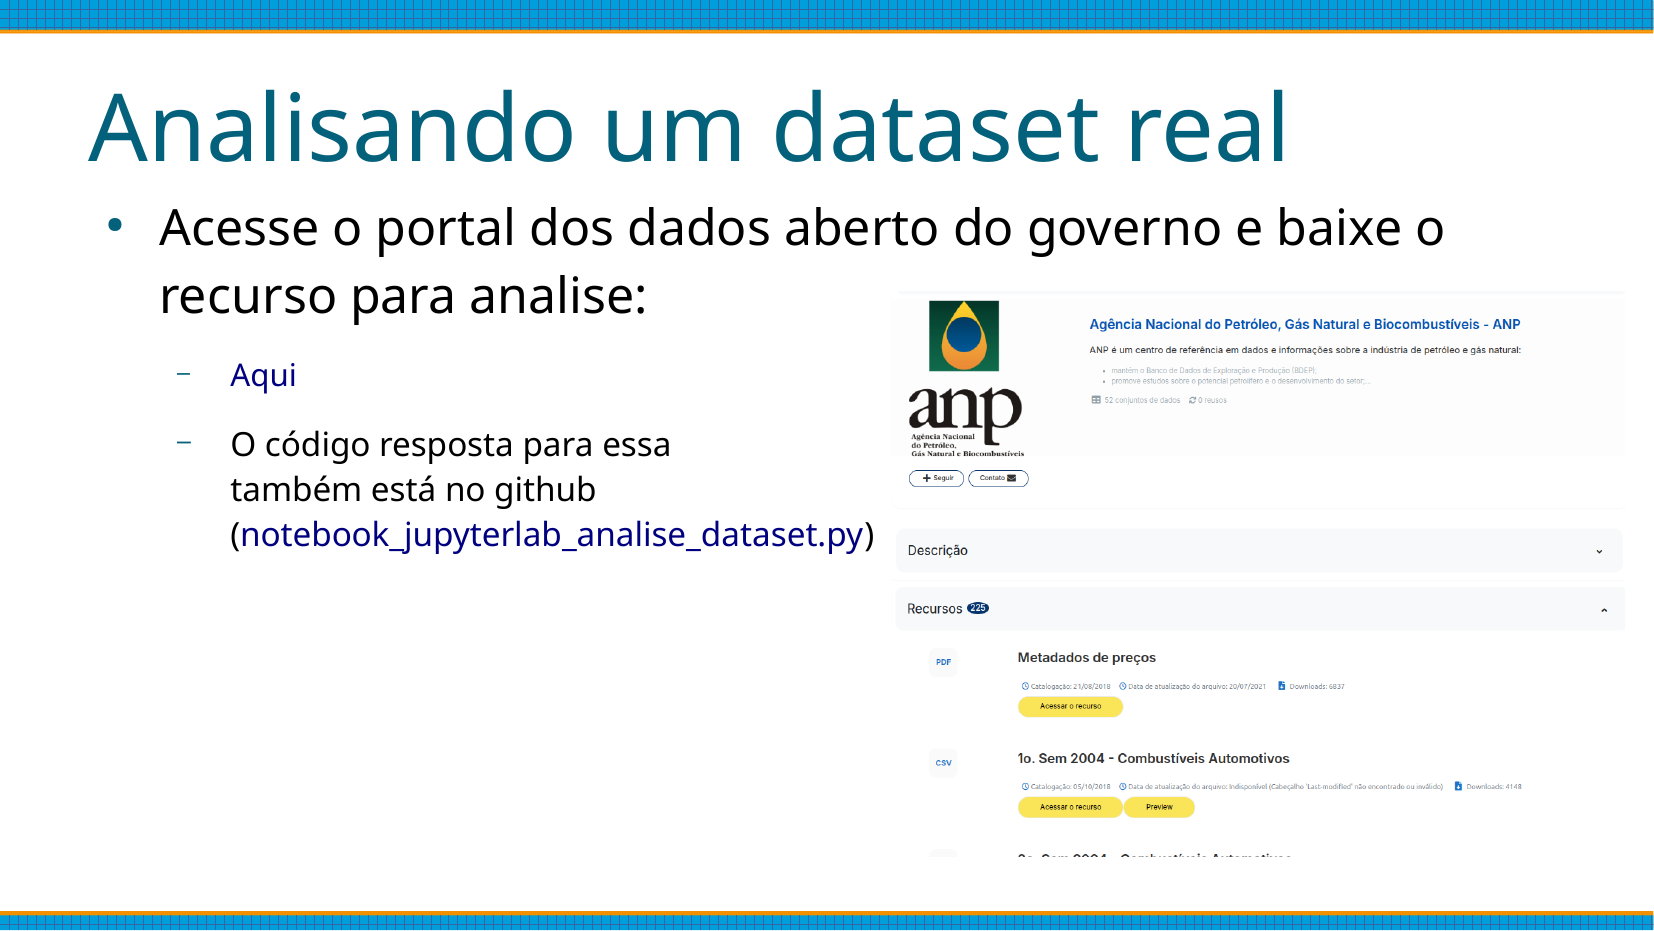

# Analisando um dataset real
Acesse o portal dos dados aberto do governo e baixe o recurso para analise:
Aqui
O código resposta para essa
também está no github
(notebook_jupyterlab_analise_dataset.py)